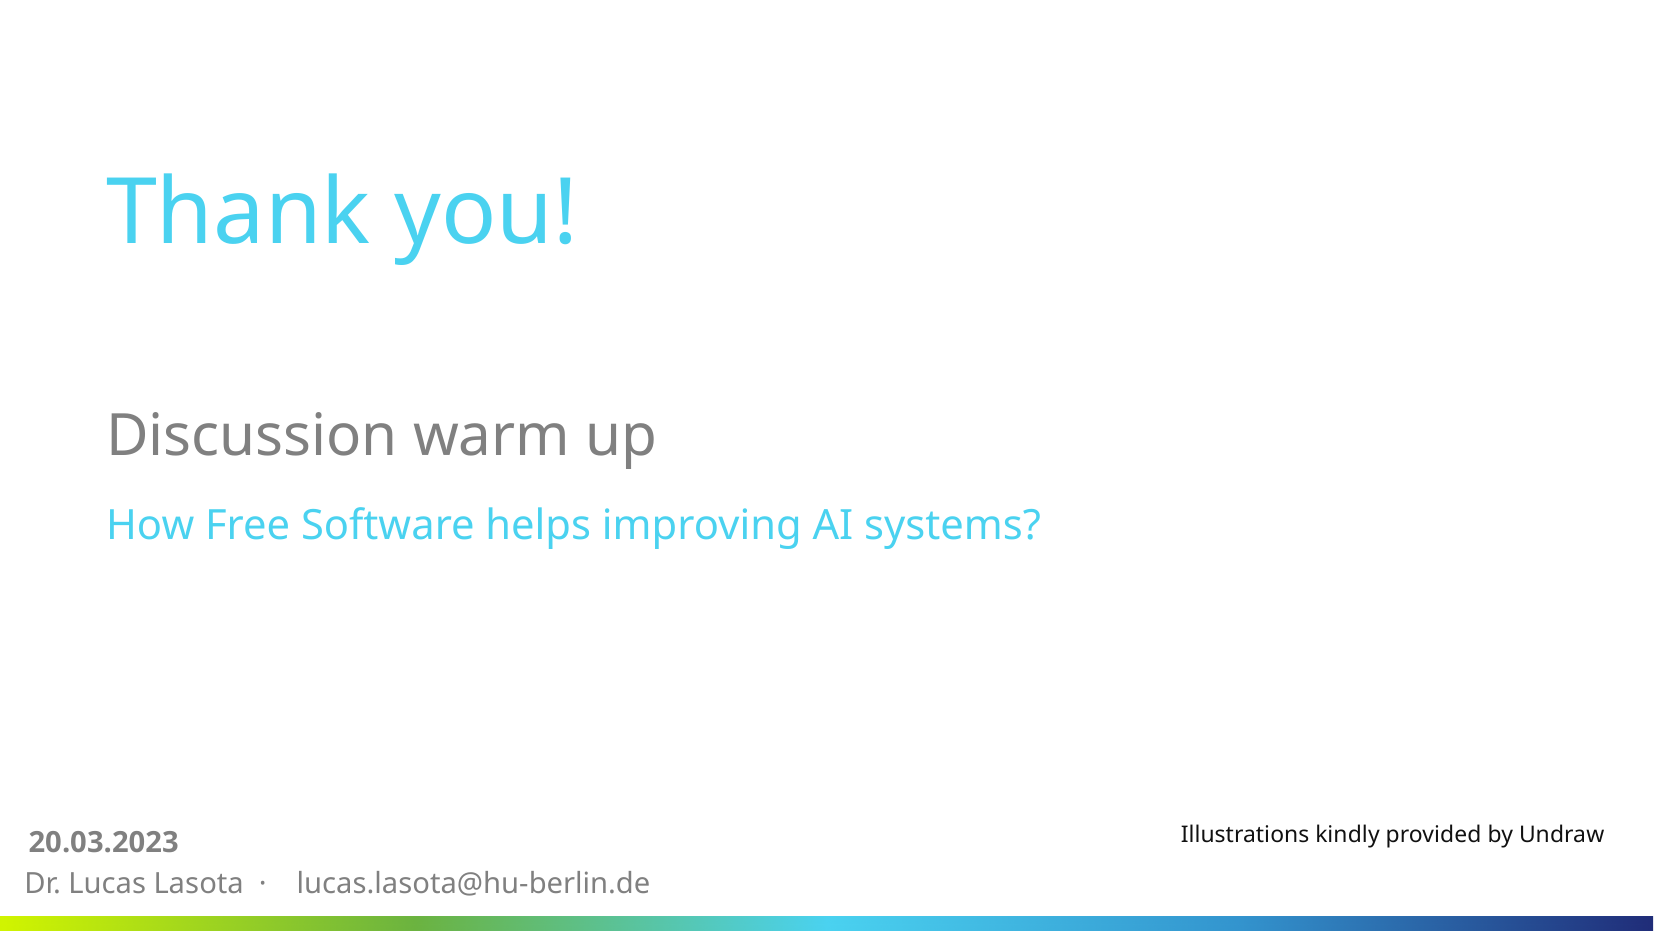

# Thank you!
Discussion warm up
How Free Software helps improving AI systems?
Illustrations kindly provided by Undraw